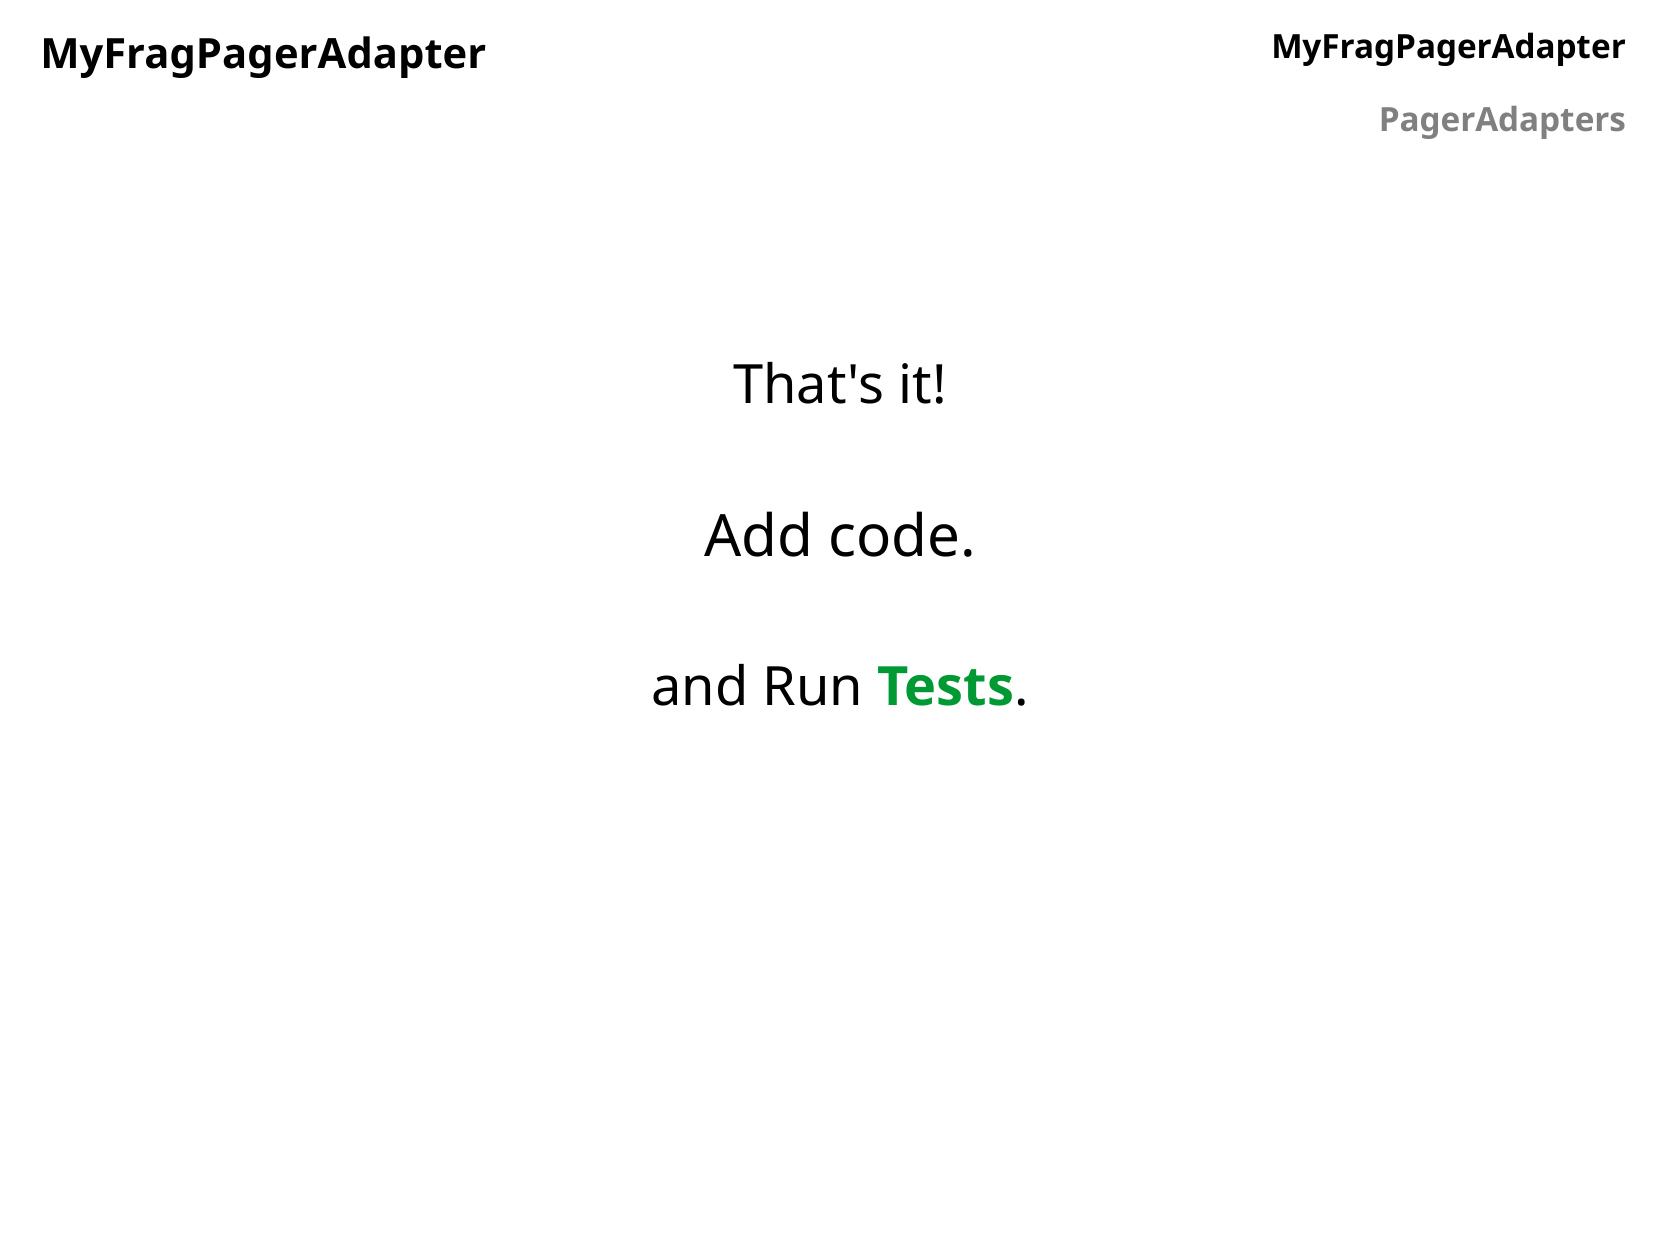

| MyFragPagerAdapter | MyFragPagerAdapter |
| --- | --- |
| | PagerAdapters |
MyPlainPagerAdapter - UML diagram
That's it!
Add code.
and Run Tests.